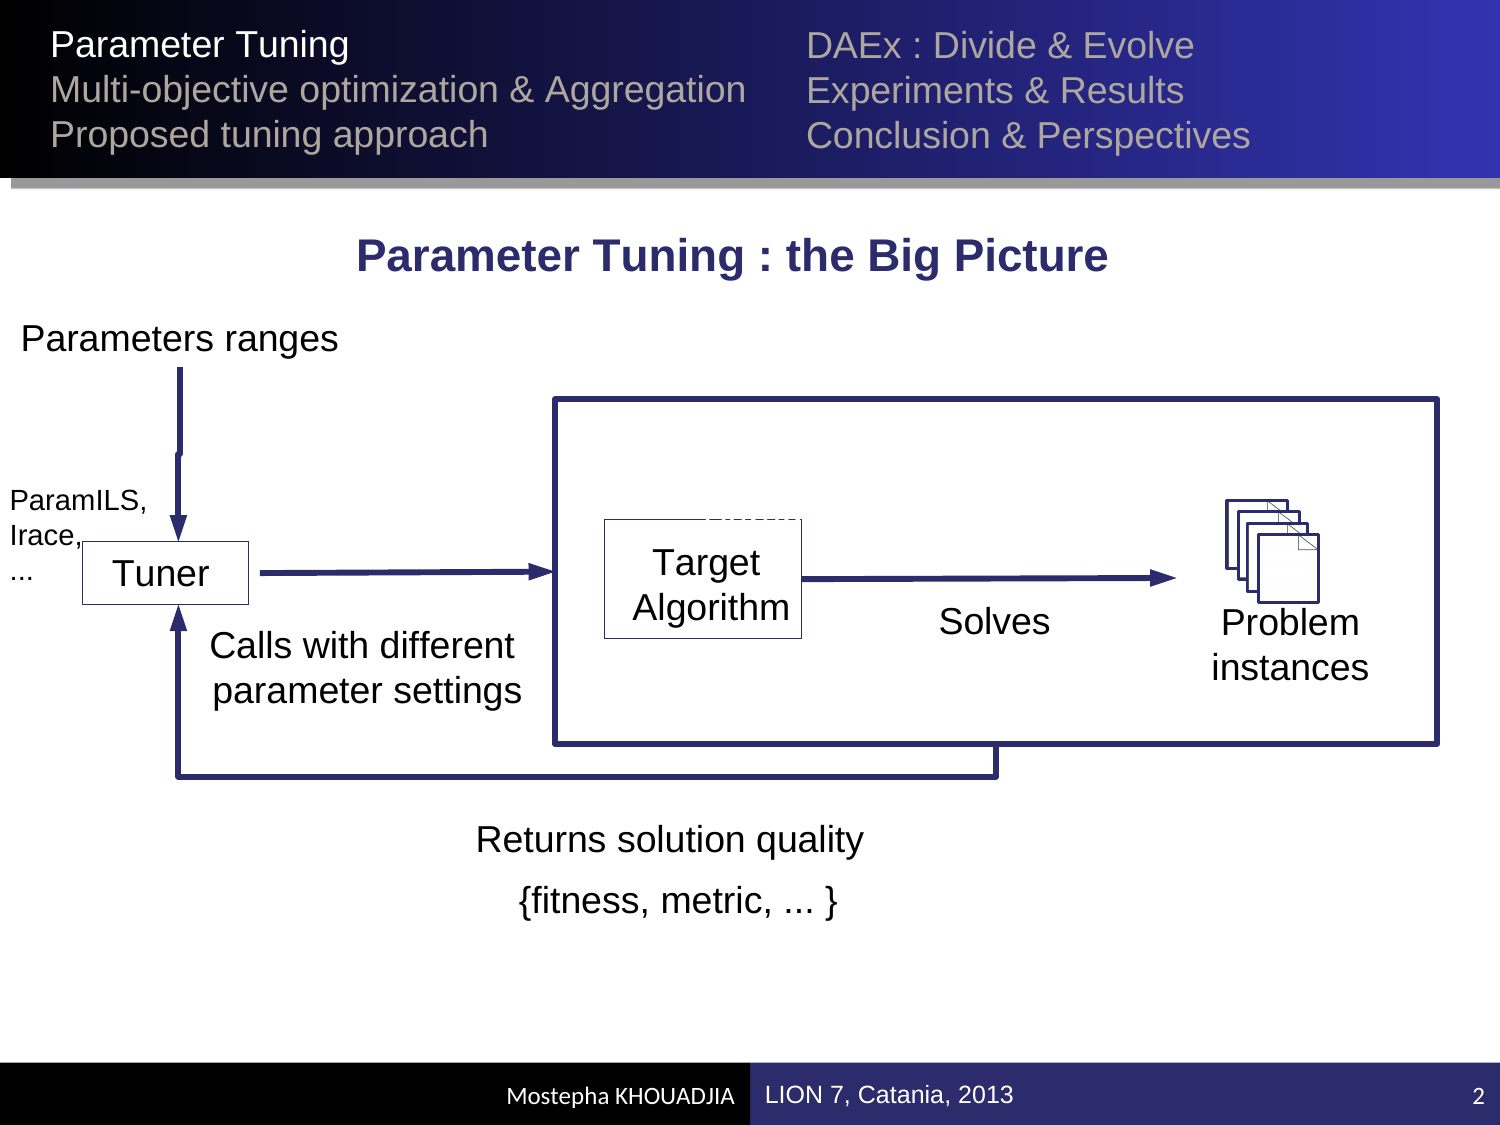

Parameter Tuning
Multi-objective optimization & Aggregation
Proposed tuning approach
DAEx : Divide & Evolve
Experiments & Results
Conclusion & Perspectives
Parameter Tuning : the Big Picture
Parameters ranges
ParamILS,
Irace,
...
Parameter tunning
Target
 Algorithm
Tuner
Solves
Problem
instances
Calls with different
 parameter settings
Returns solution quality
 {fitness, metric, ... }
2